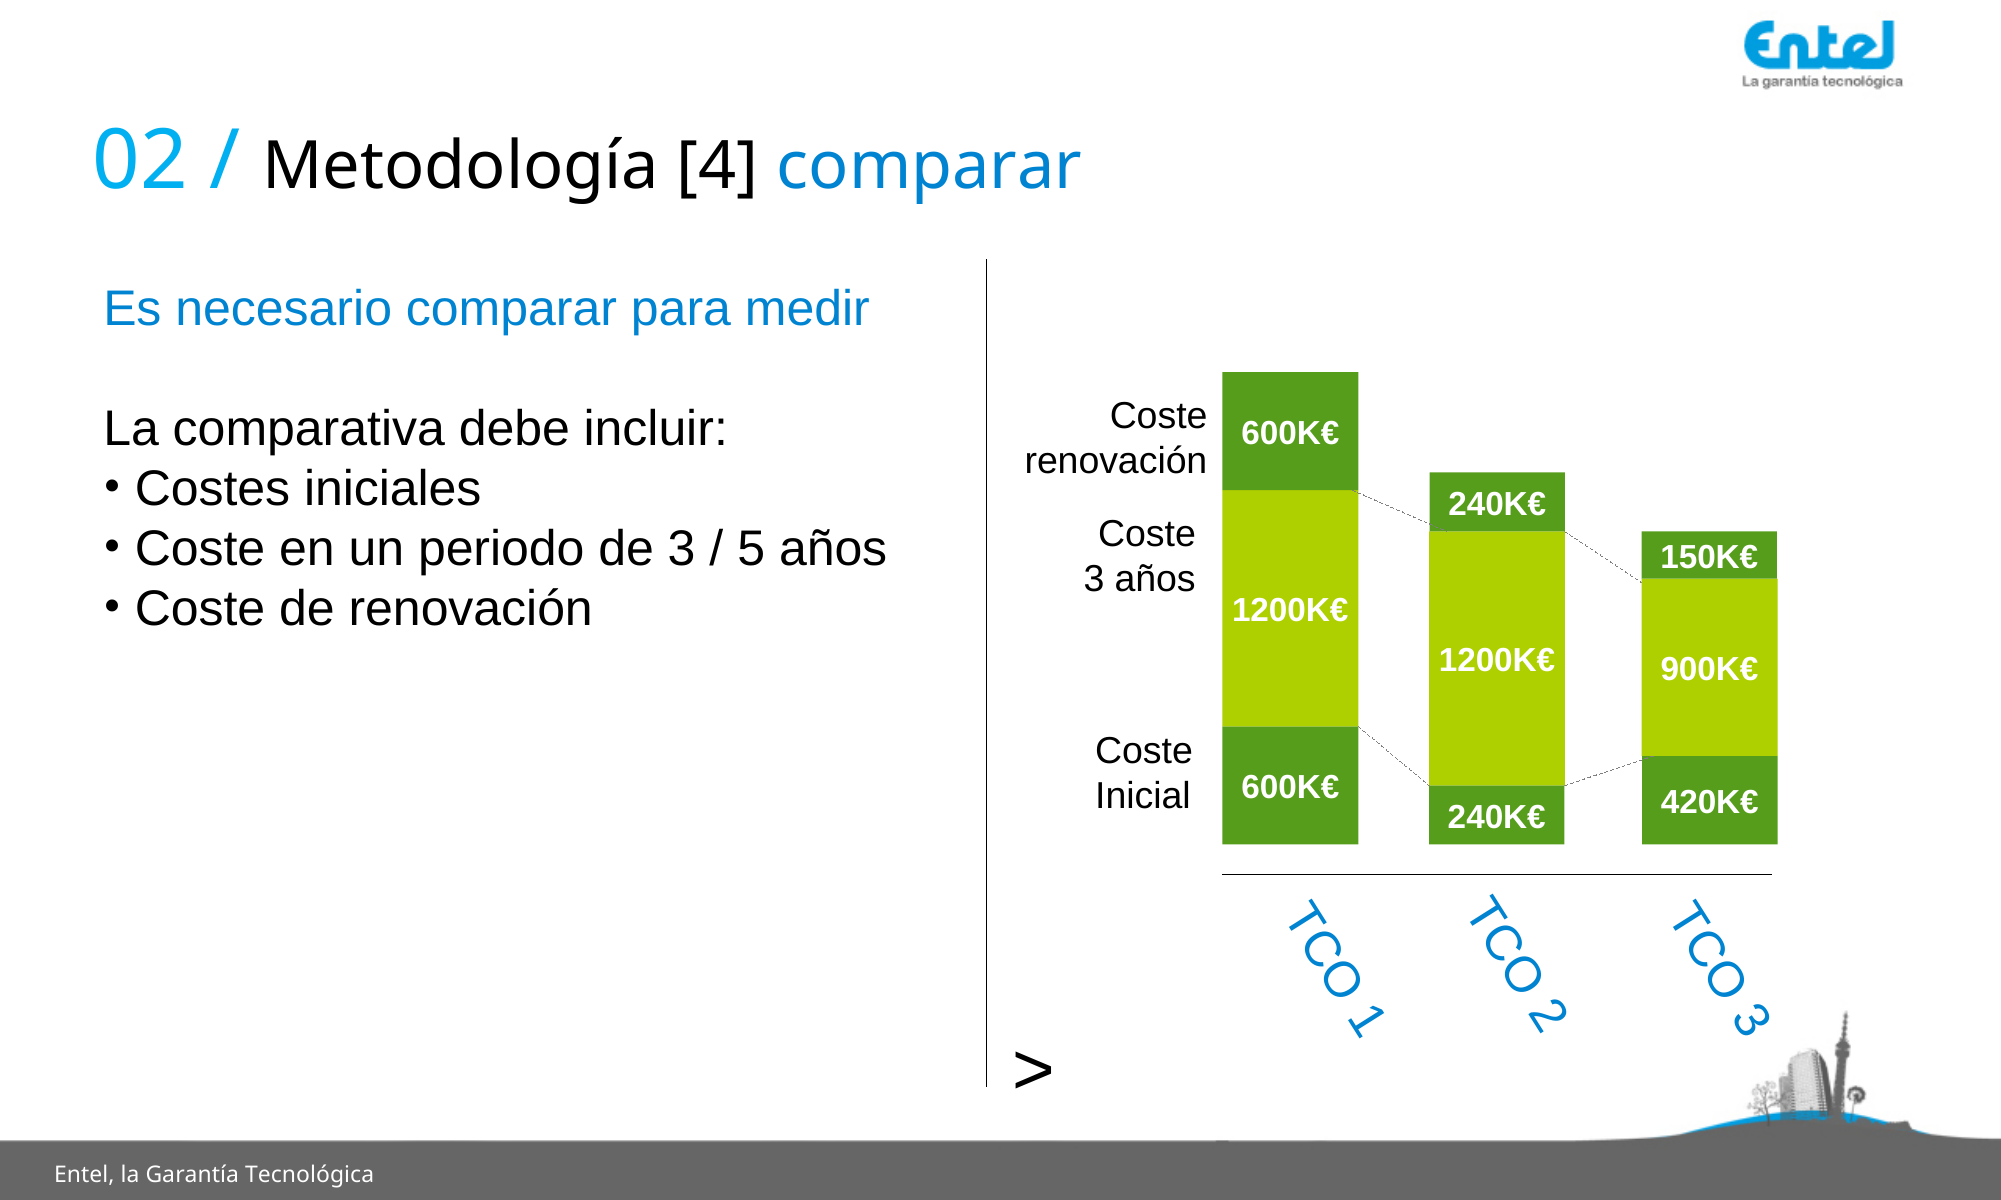

02 / Metodología [4] comparar
Es necesario comparar para medir
La comparativa debe incluir:
 Costes iniciales
 Coste en un periodo de 3 / 5 años
 Coste de renovación
600K€
Coste
renovación
240K€
1200K€
Coste
3 años
1200K€
150K€
900K€
Coste
Inicial
600K€
420K€
240K€
TCO 2
TCO 1
TCO 3
>
Entel, la Garantía Tecnológica